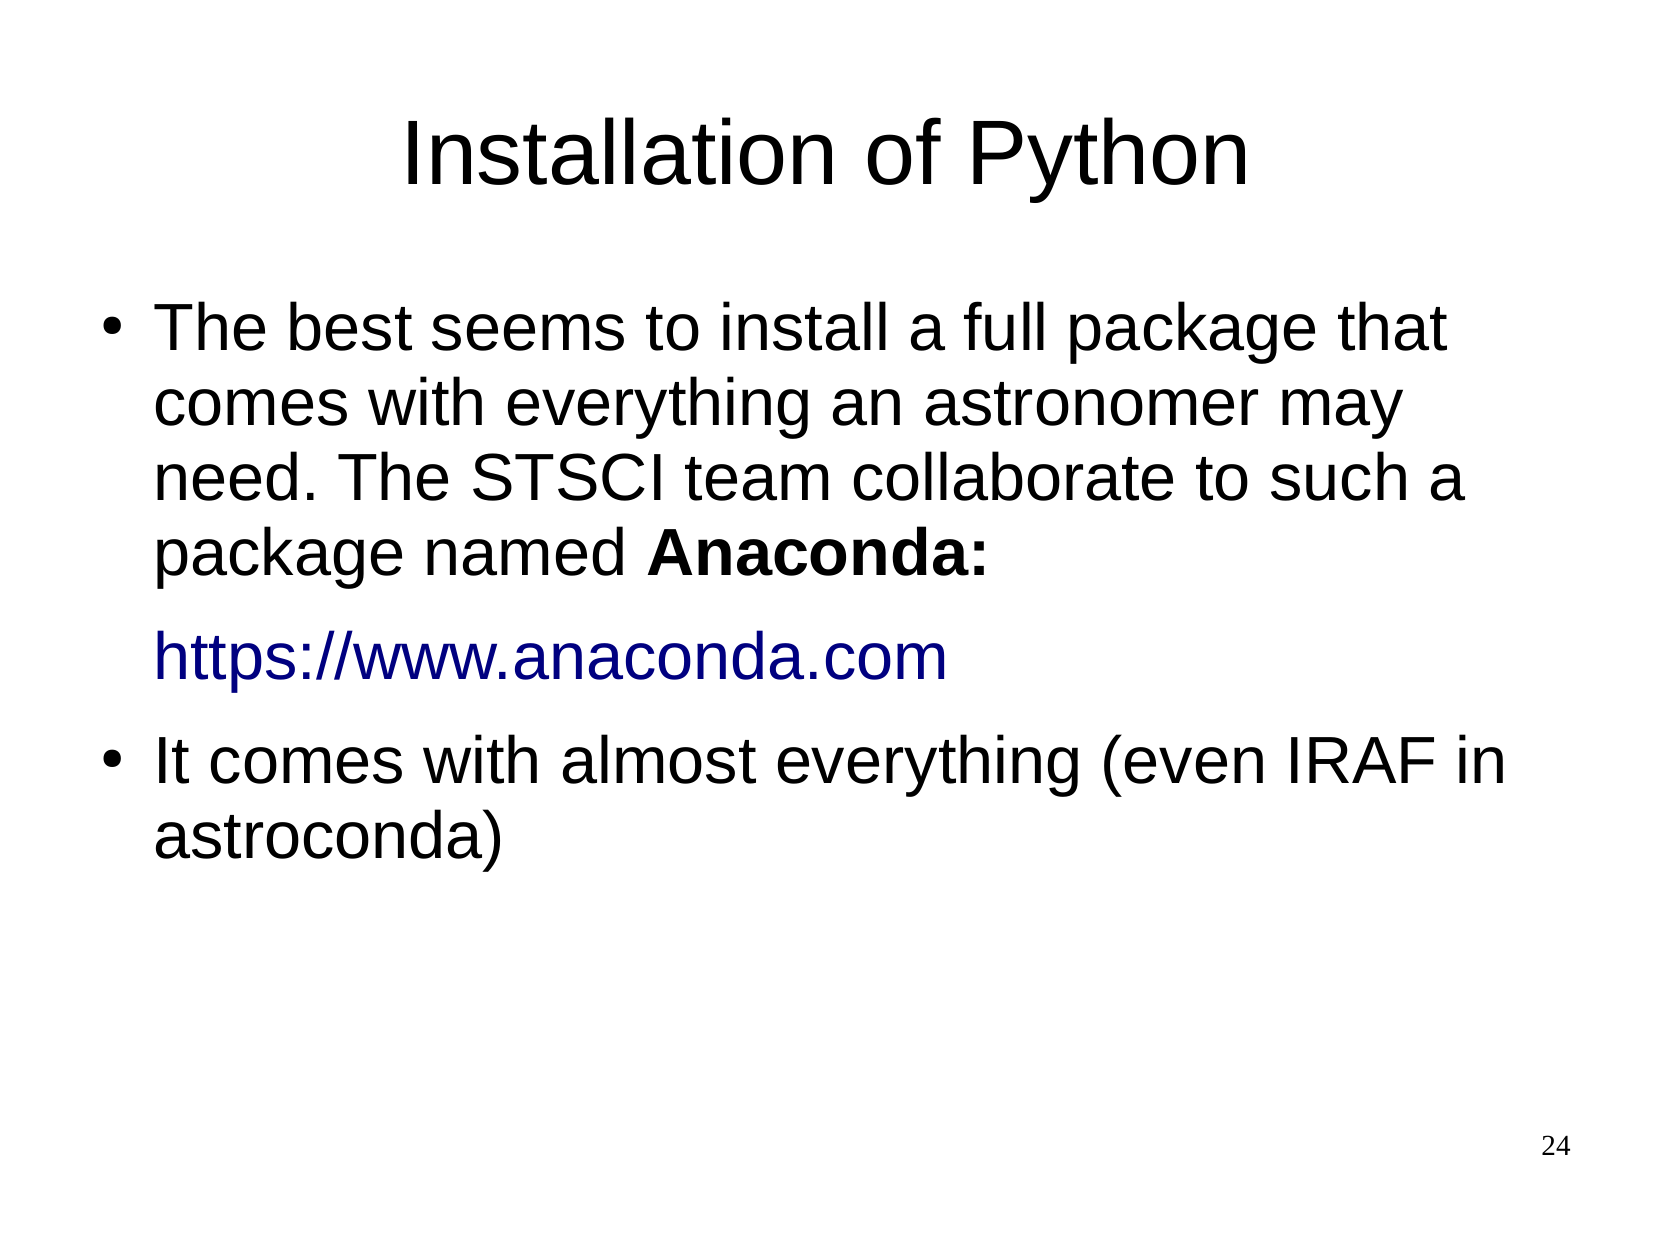

# Installation of Python
The best seems to install a full package that comes with everything an astronomer may need. The STSCI team collaborate to such a package named Anaconda:
https://www.anaconda.com
It comes with almost everything (even IRAF in astroconda)
24